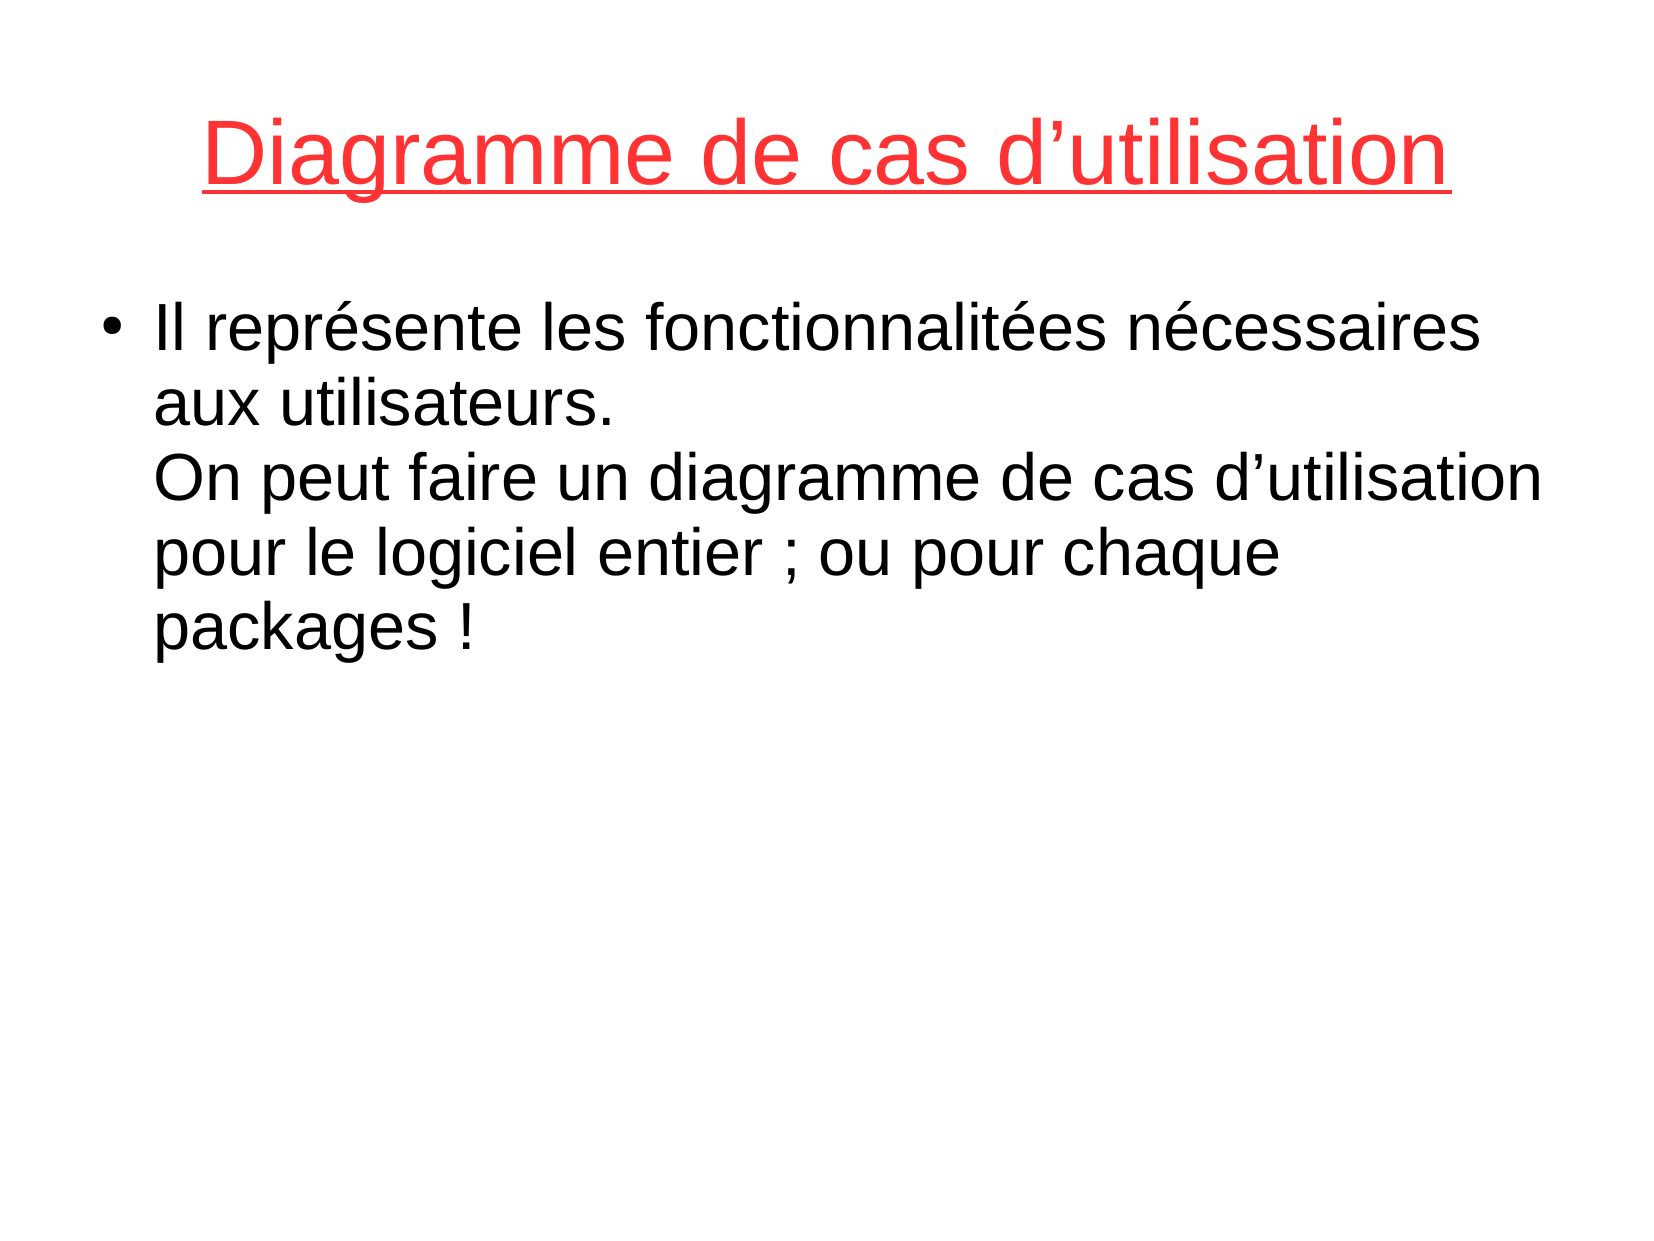

# Diagramme de cas d’utilisation
Il représente les fonctionnalitées nécessaires aux utilisateurs.
On peut faire un diagramme de cas d’utilisation pour le logiciel entier ; ou pour chaque packages !